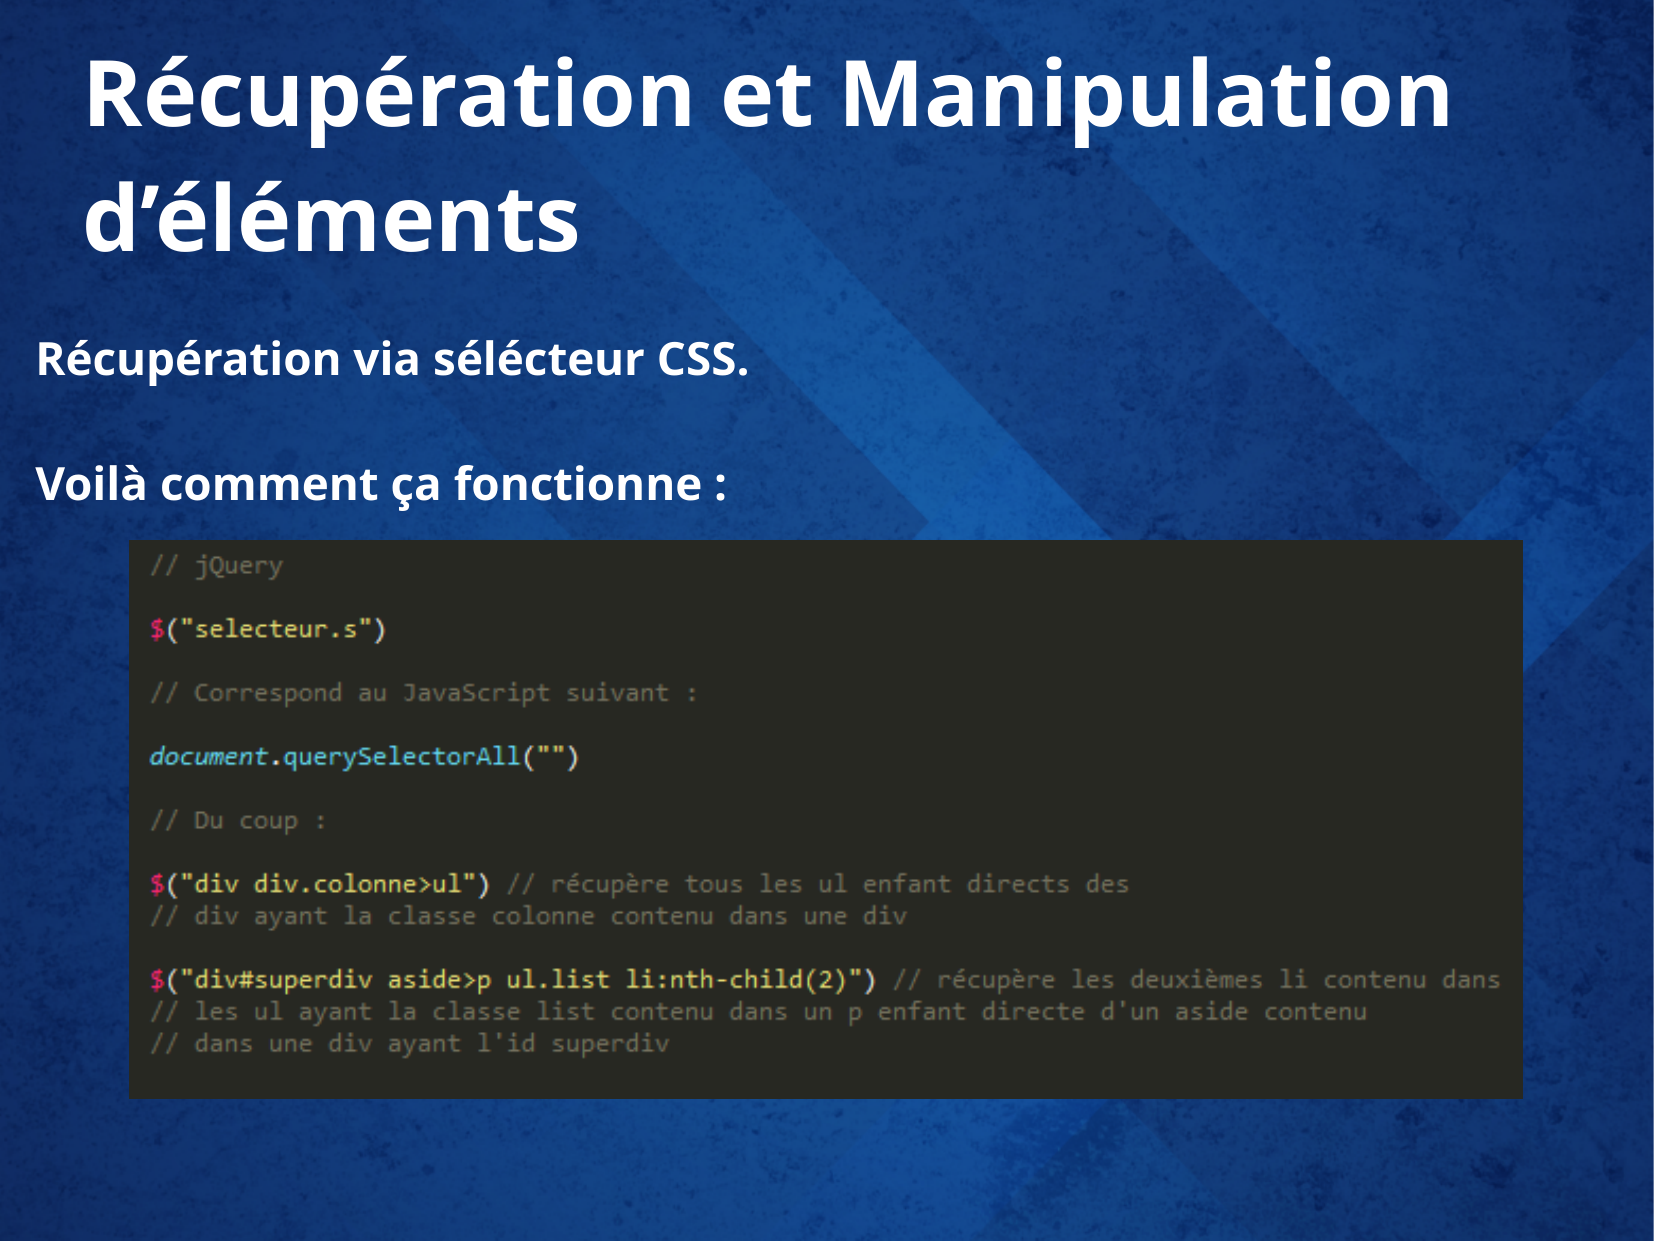

# Récupération et Manipulation d’éléments
Récupération via sélécteur CSS.
Voilà comment ça fonctionne :